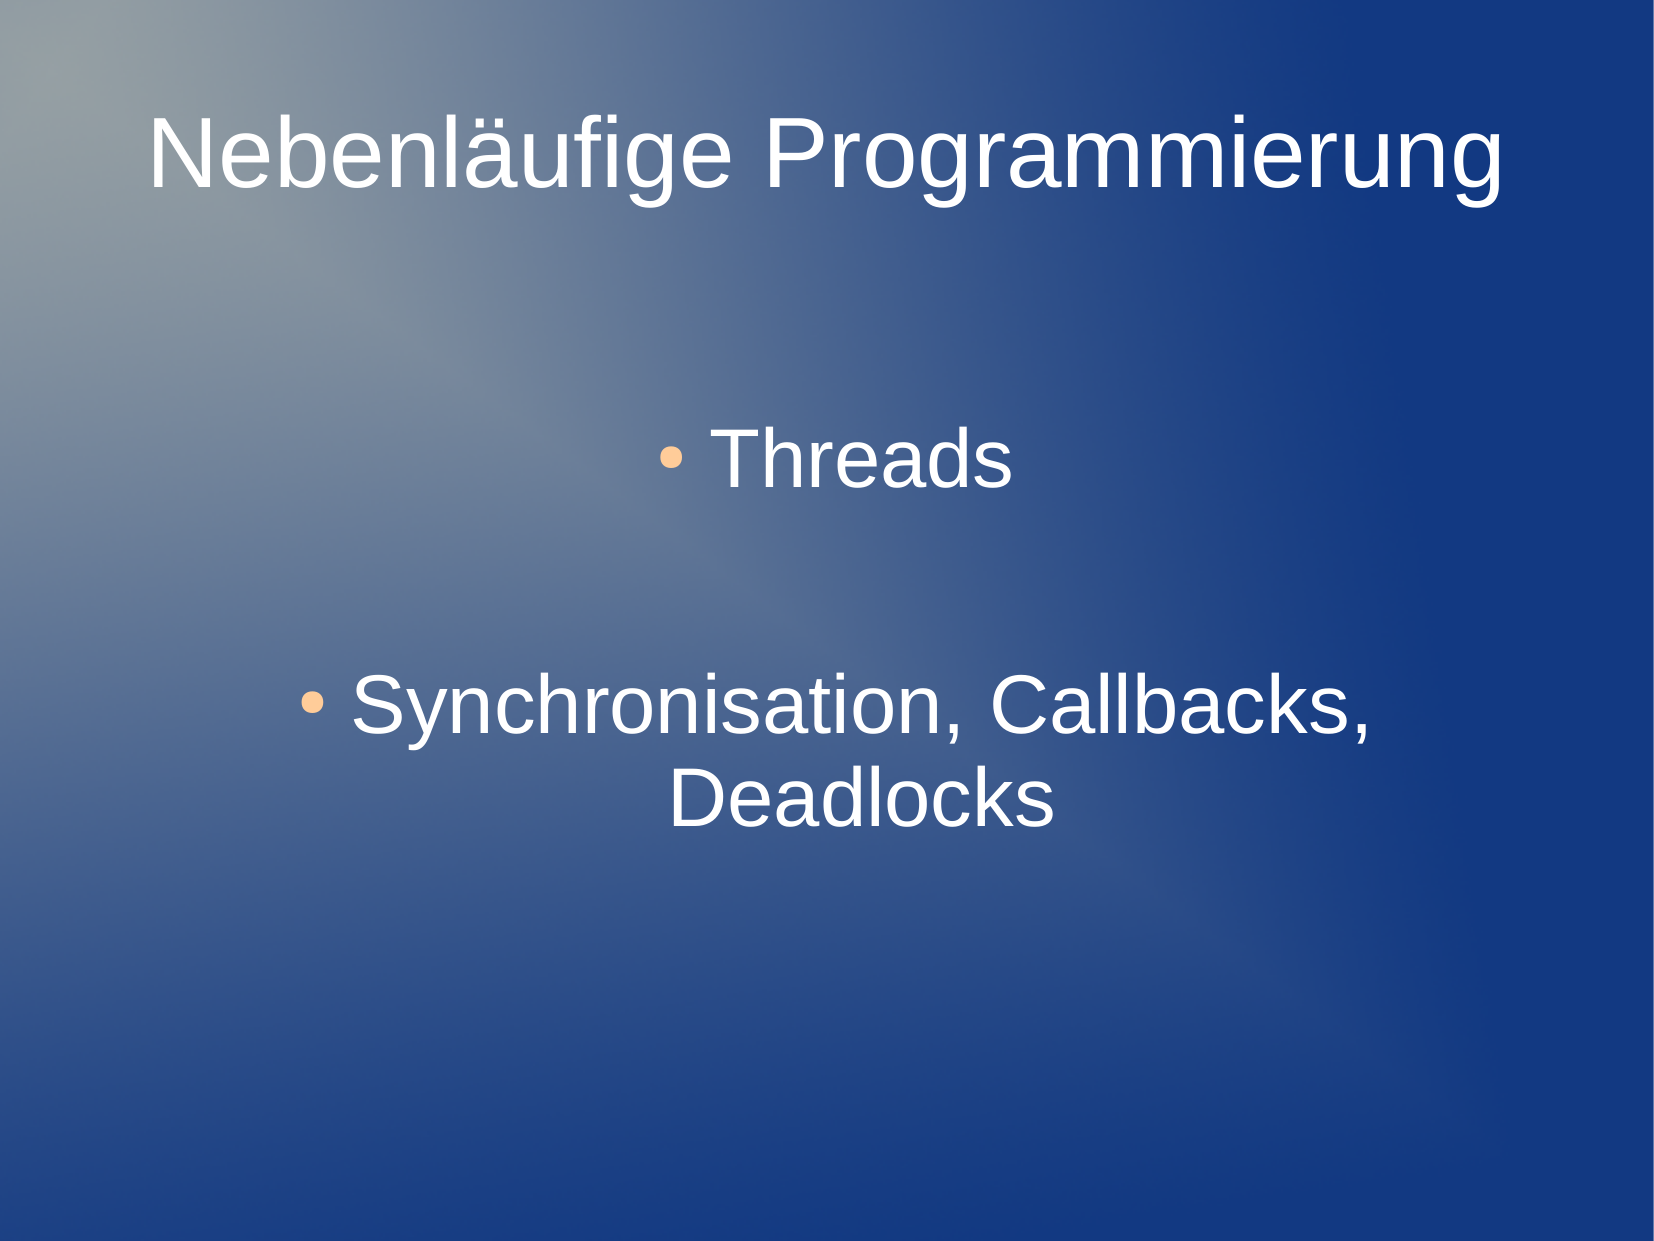

# Nebenläufige Programmierung
Threads
Synchronisation, Callbacks, Deadlocks